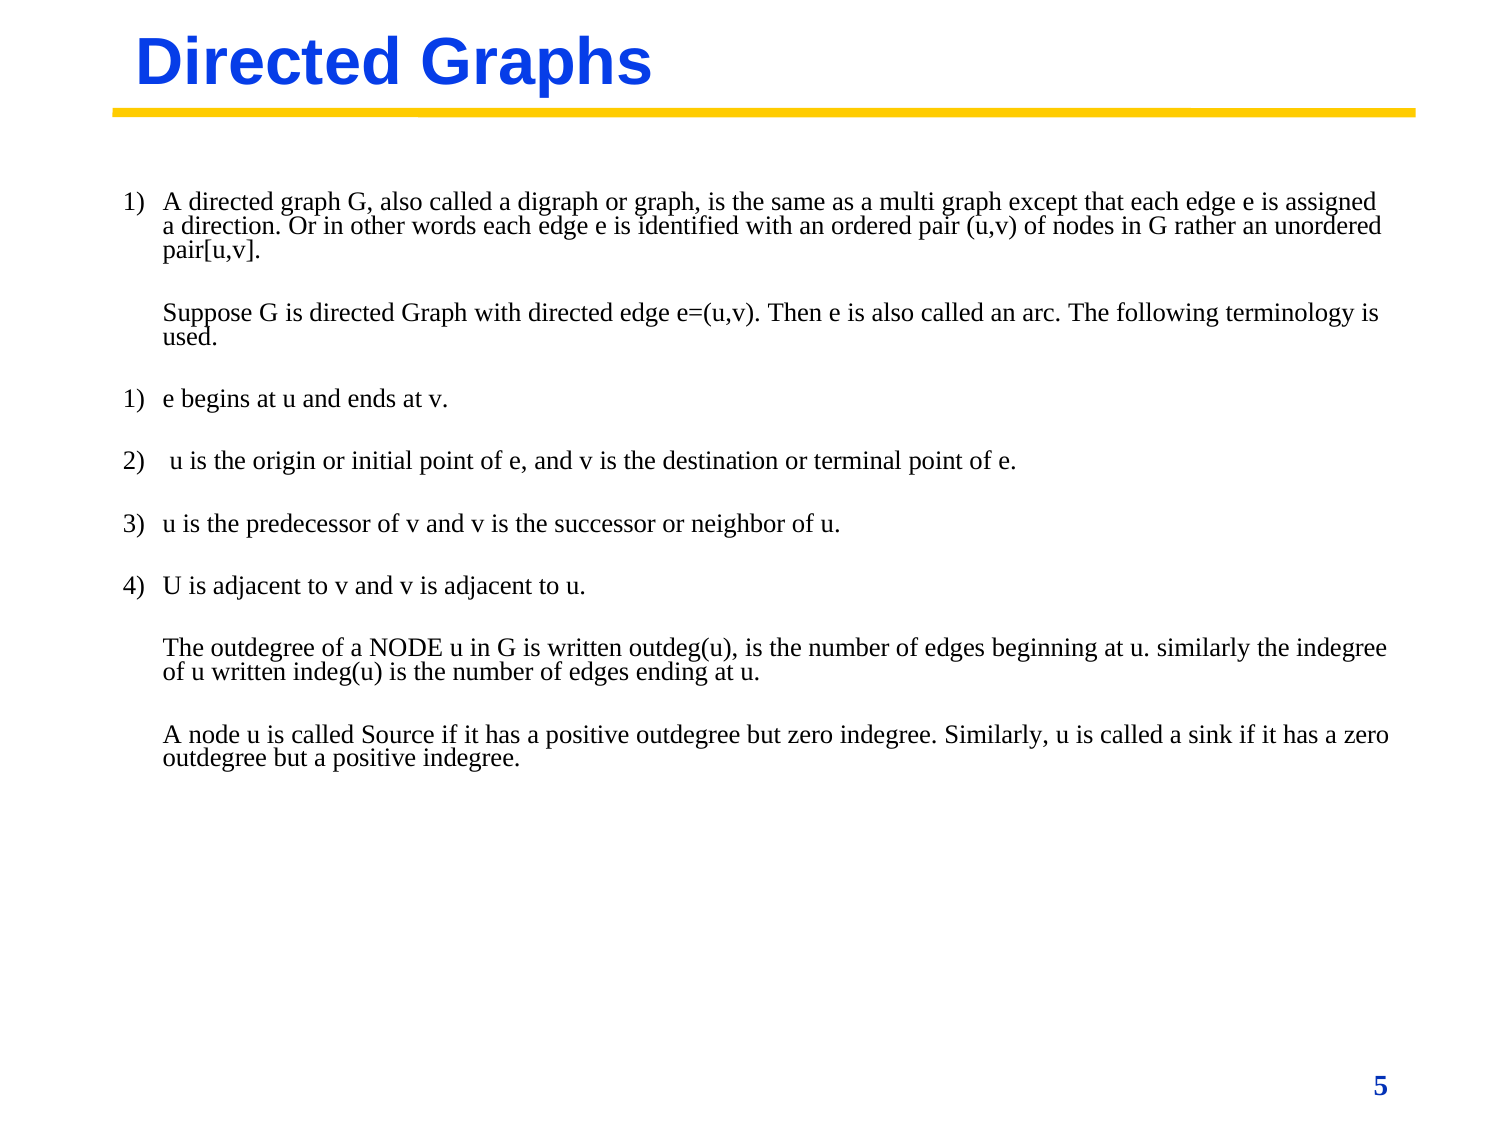

# Directed Graphs
1) 	A directed graph G, also called a digraph or graph, is the same as a multi graph except that each edge e is assigned a direction. Or in other words each edge e is identified with an ordered pair (u,v) of nodes in G rather an unordered pair[u,v].
	Suppose G is directed Graph with directed edge e=(u,v). Then e is also called an arc. The following terminology is used.
e begins at u and ends at v.
 u is the origin or initial point of e, and v is the destination or terminal point of e.
u is the predecessor of v and v is the successor or neighbor of u.
U is adjacent to v and v is adjacent to u.
	The outdegree of a NODE u in G is written outdeg(u), is the number of edges beginning at u. similarly the indegree of u written indeg(u) is the number of edges ending at u.
	A node u is called Source if it has a positive outdegree but zero indegree. Similarly, u is called a sink if it has a zero outdegree but a positive indegree.